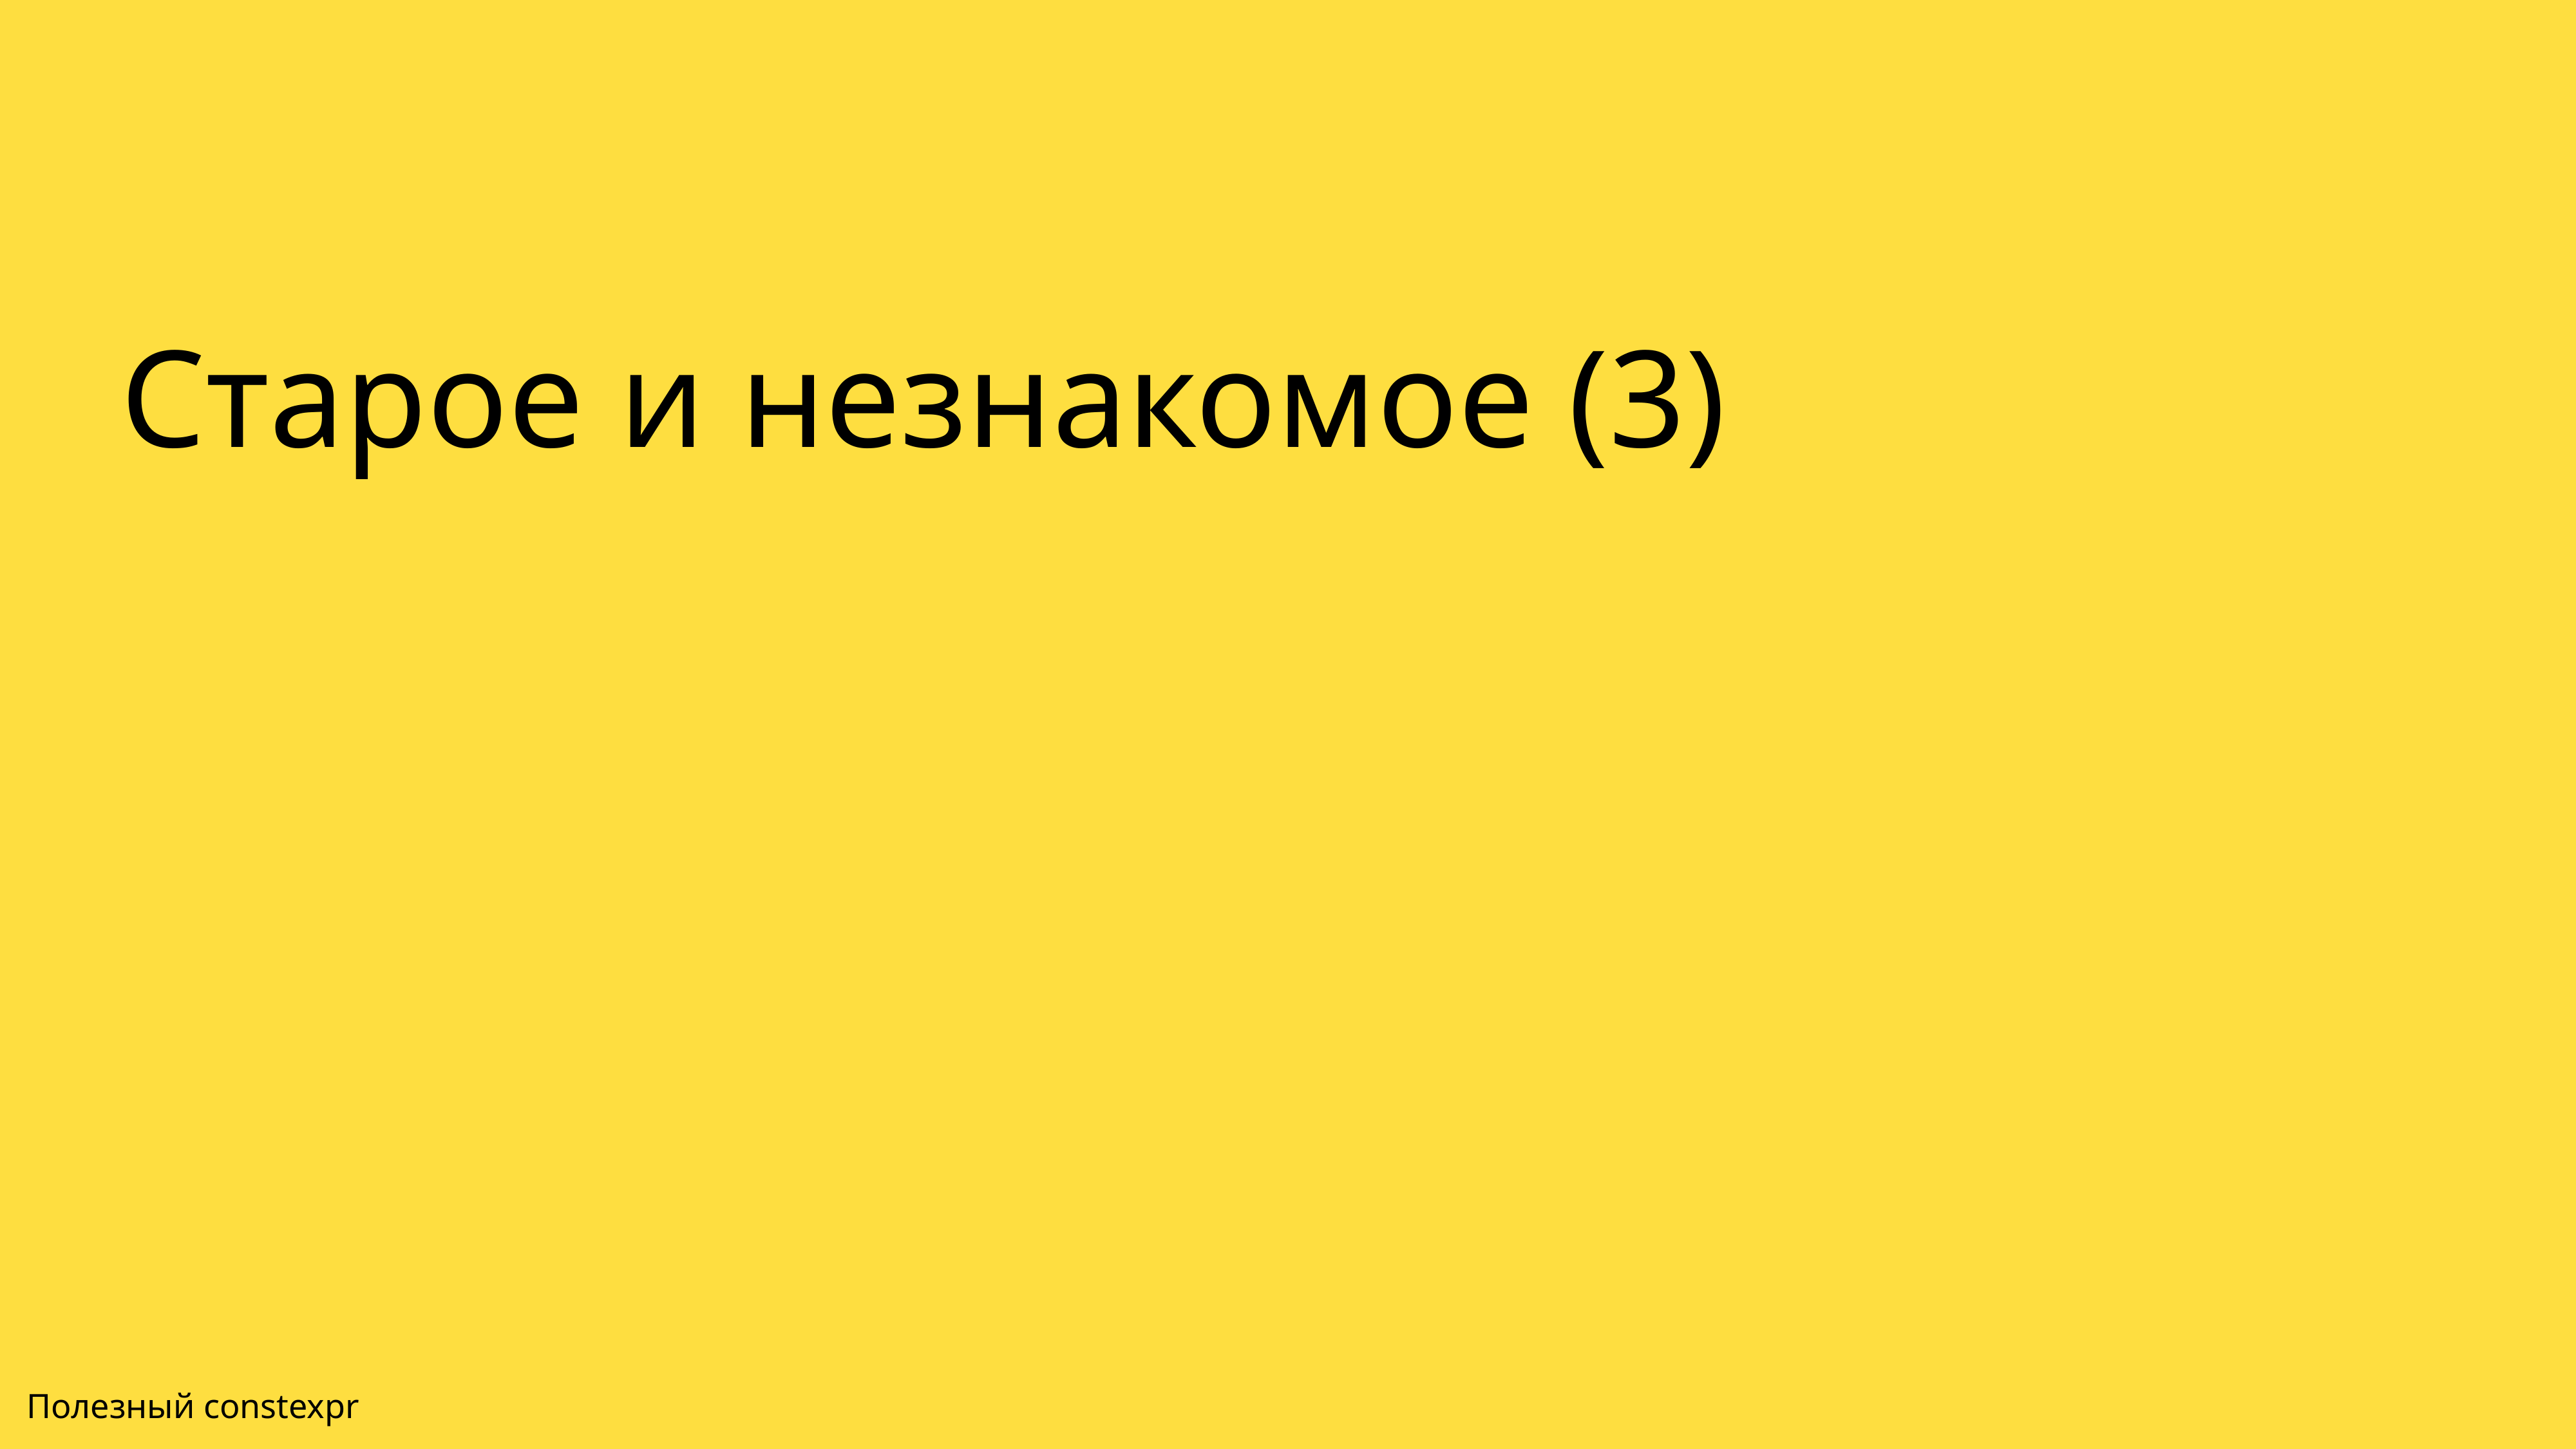

# Старое и незнакомое (3)
Полезный constexpr